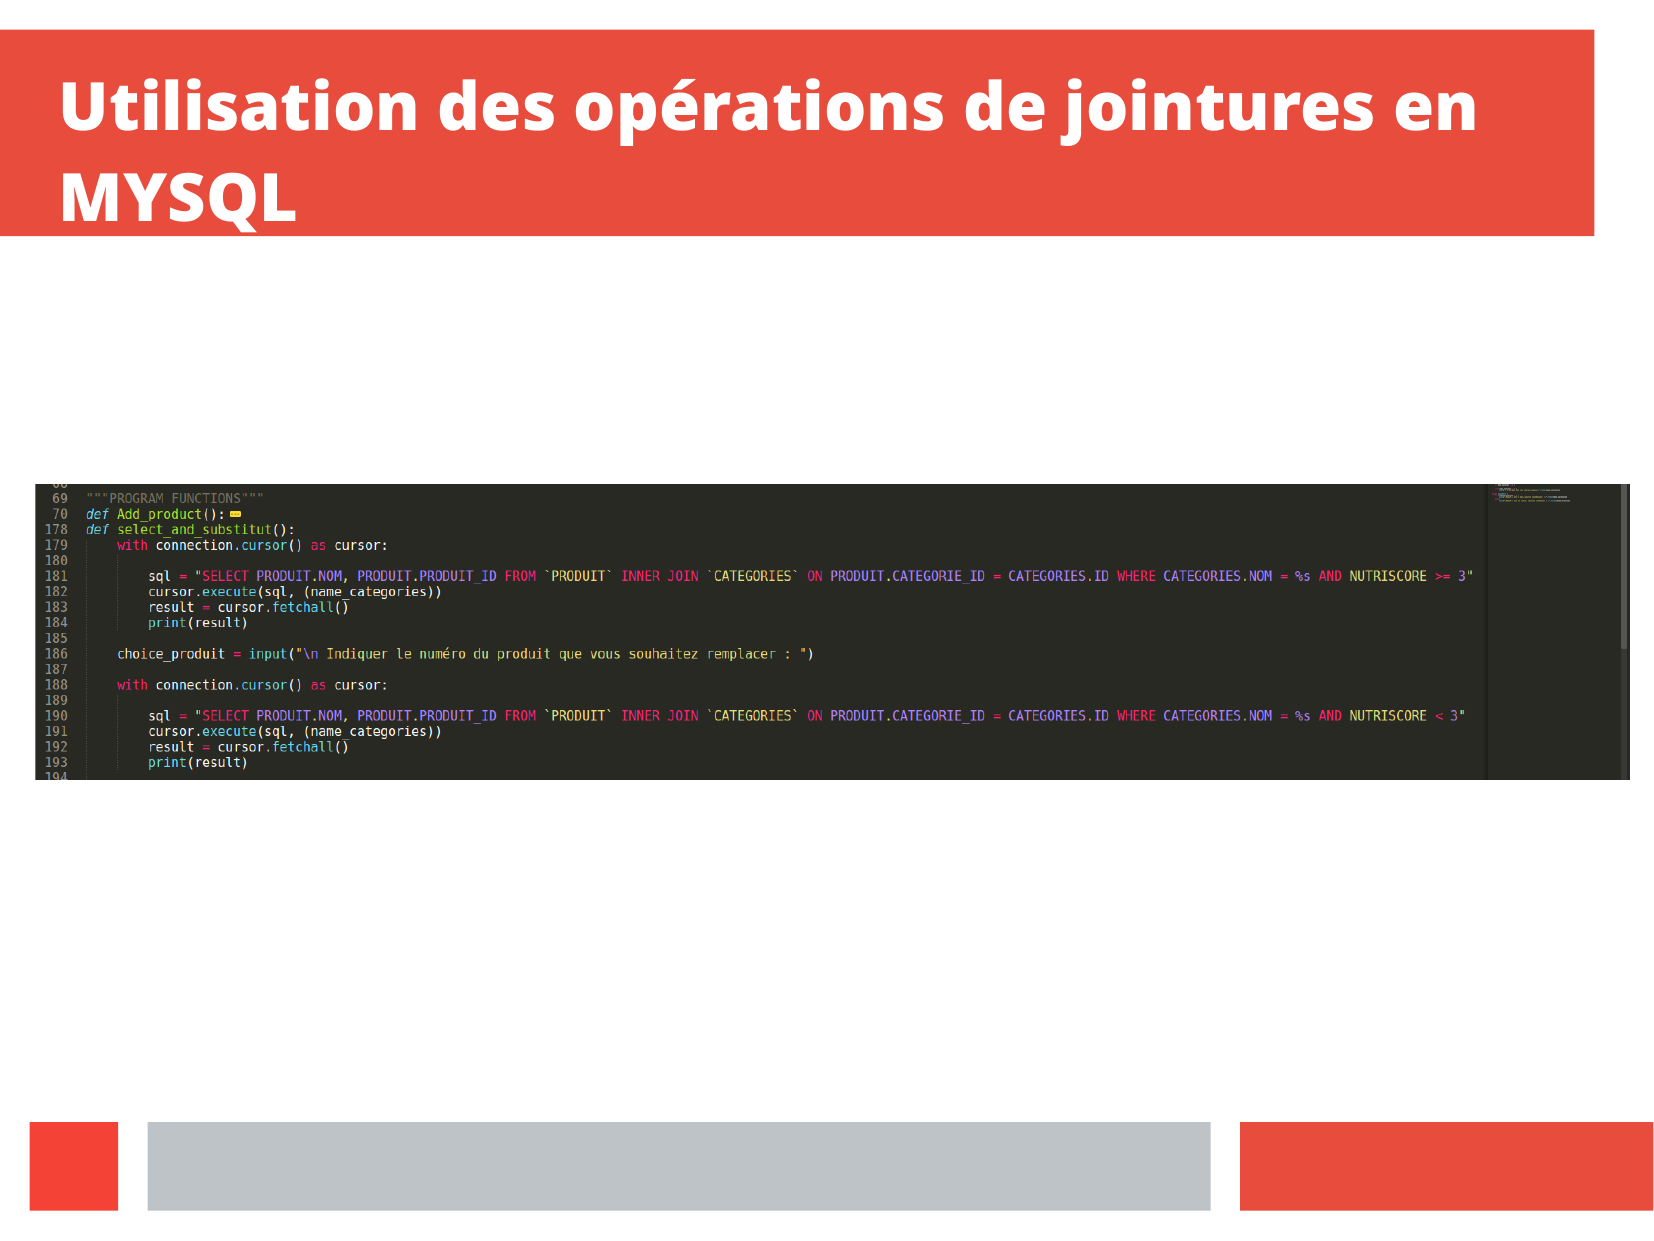

# Utilisation des opérations de jointures en MYSQL